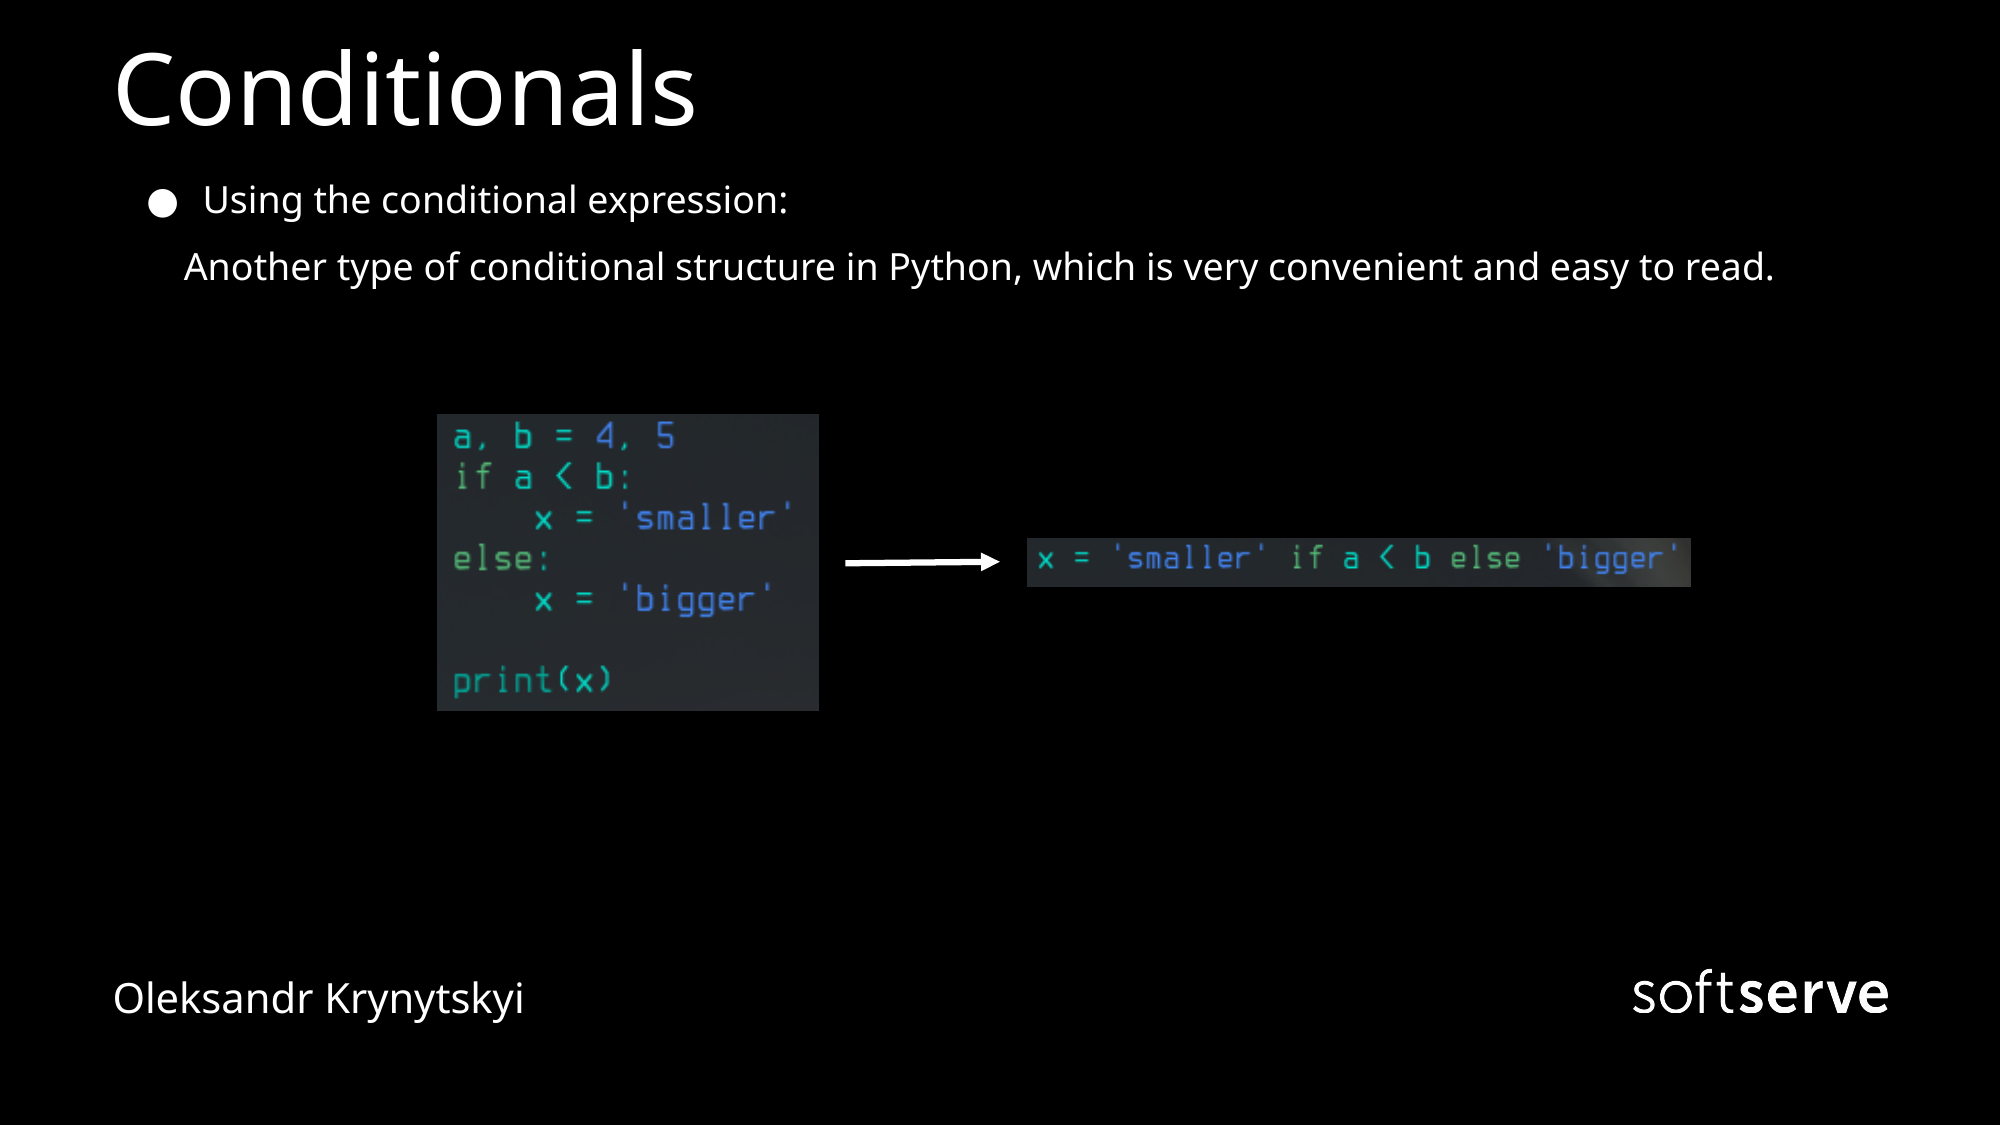

# Conditionals
Using the conditional expression:
Another type of conditional structure in Python, which is very convenient and easy to read.
Oleksandr Krynytskyi